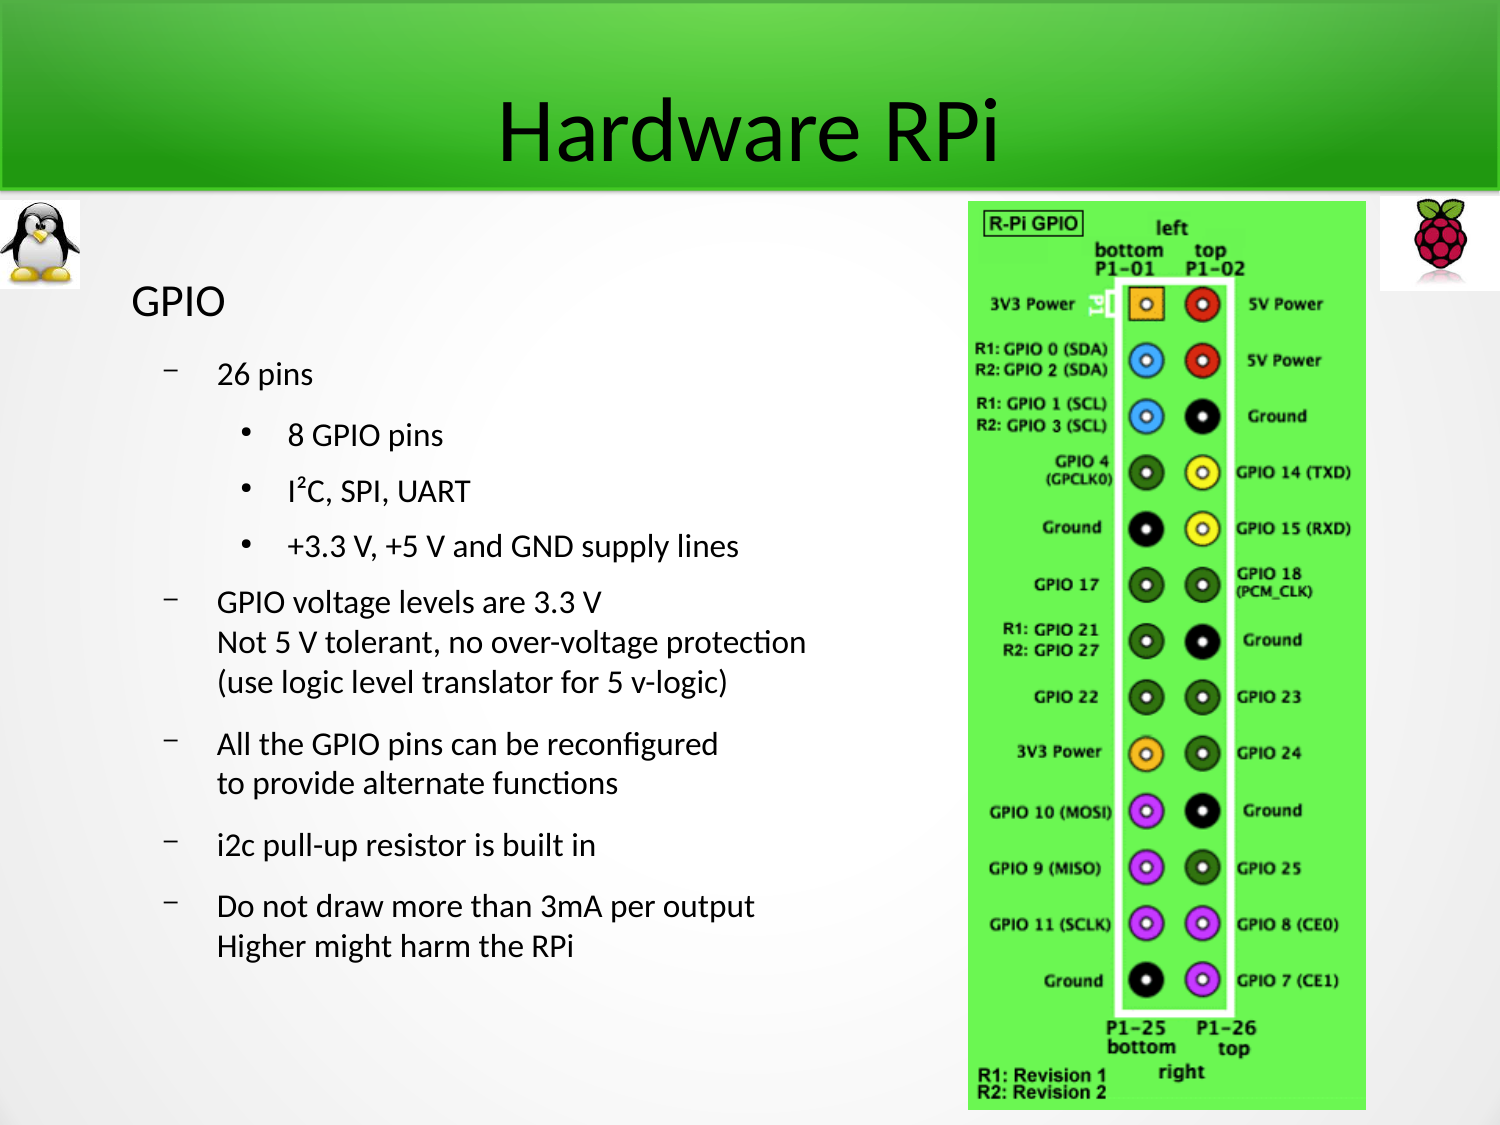

# Hardware RPi
GPIO
26 pins
8 GPIO pins
I²C, SPI, UART
+3.3 V, +5 V and GND supply lines
GPIO voltage levels are 3.3 V
Not 5 V tolerant, no over-voltage protection
(use logic level translator for 5 v-logic)
All the GPIO pins can be reconfigured
to provide alternate functions
i2c pull-up resistor is built in
Do not draw more than 3mA per output
Higher might harm the RPi